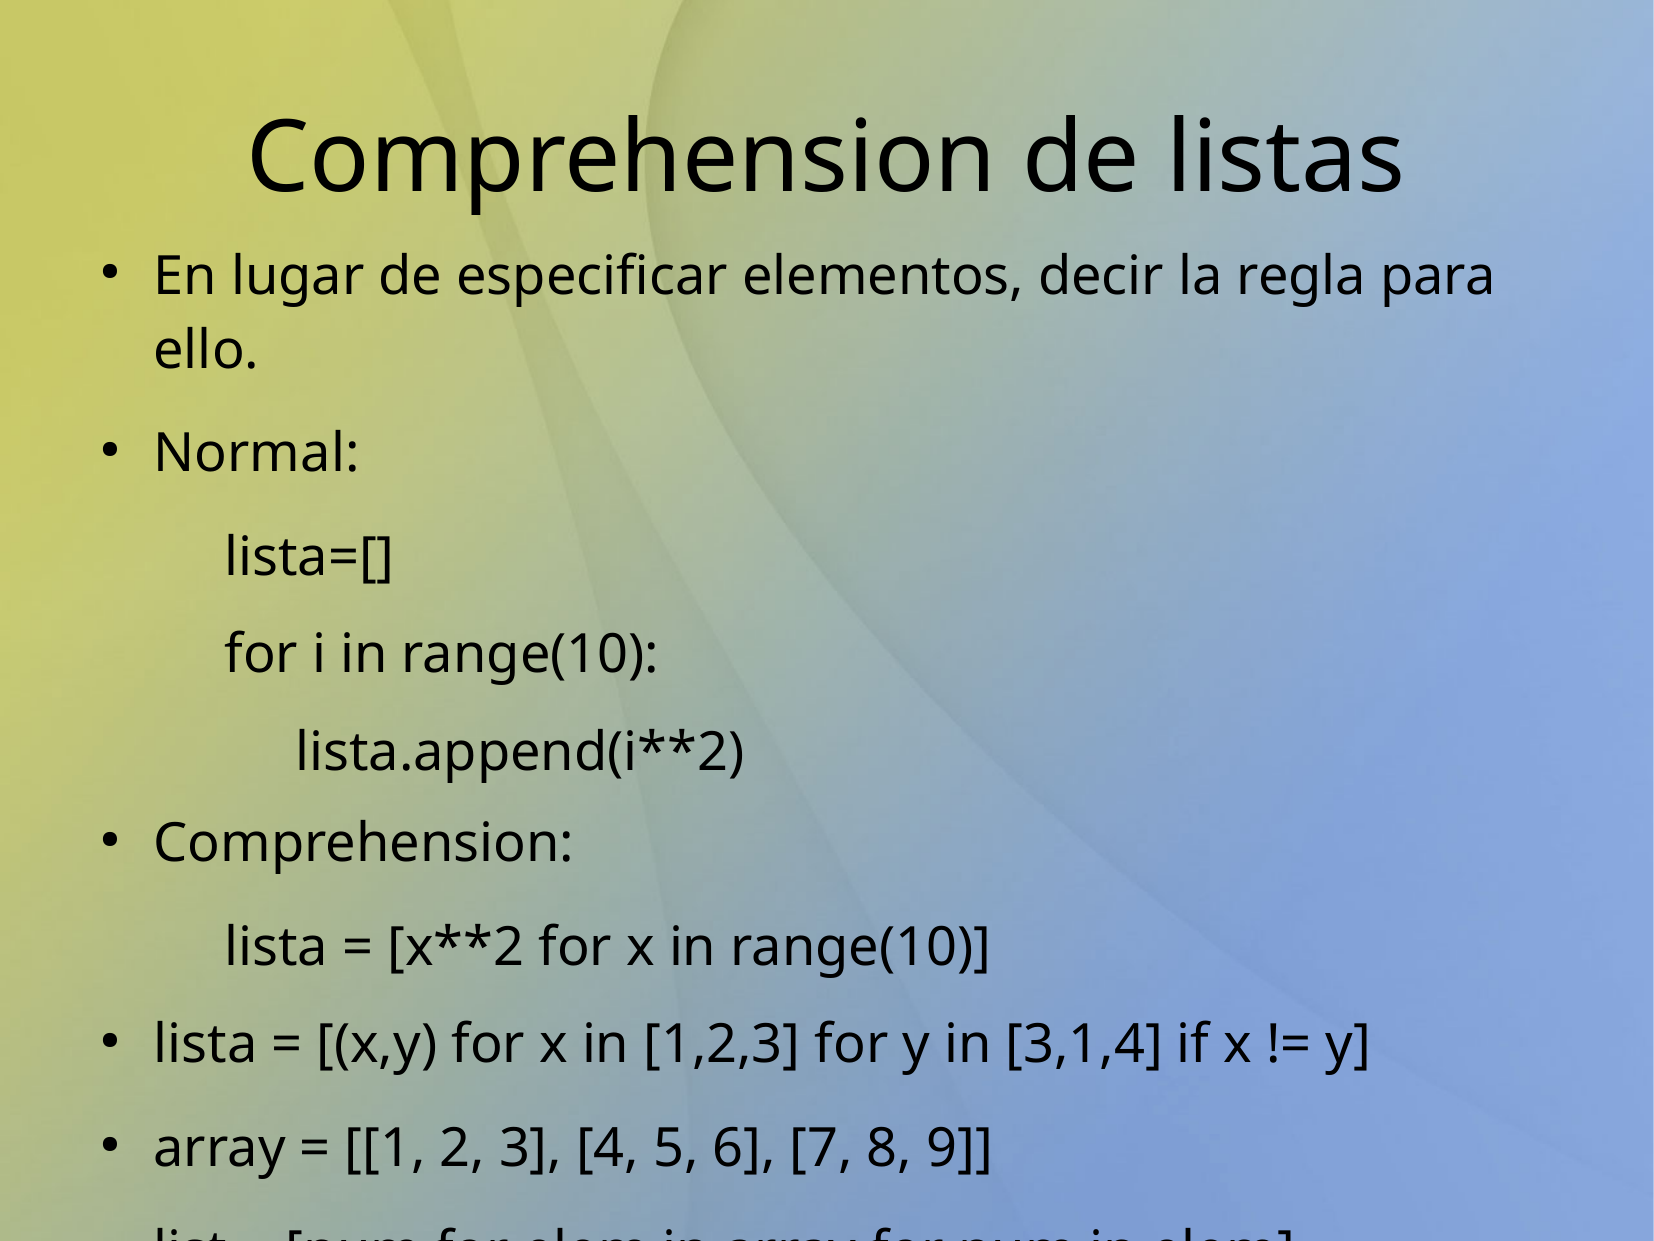

# Comprehension de listas
En lugar de especificar elementos, decir la regla para ello.
Normal:
lista=[]
for i in range(10):
lista.append(i**2)
Comprehension:
lista = [x**2 for x in range(10)]
lista = [(x,y) for x in [1,2,3] for y in [3,1,4] if x != y]
array = [[1, 2, 3], [4, 5, 6], [7, 8, 9]]
list = [num for elem in array for num in elem]